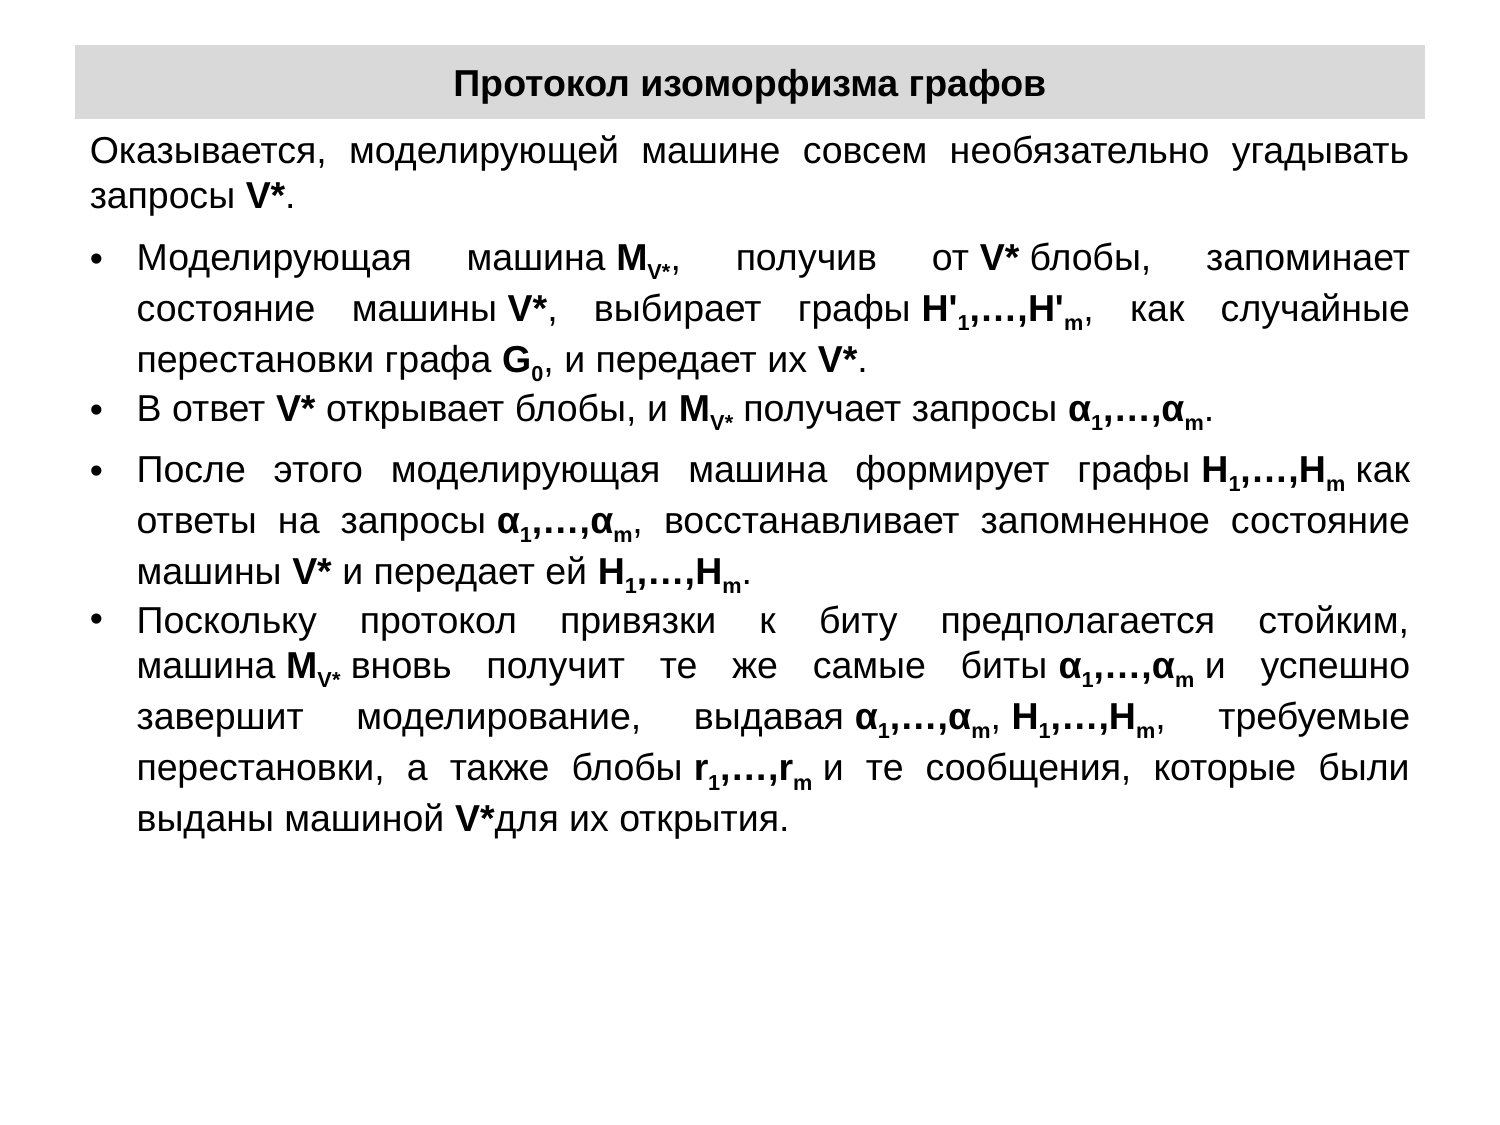

Протокол изоморфизма графов
Оказывается, моделирующей машине совсем необязательно угадывать запросы V*.
Моделирующая машина MV*, получив от V* блобы, запоминает состояние машины V*, выбирает графы H'1,…,H'm, как случайные перестановки графа G0, и передает их V*.
В ответ V* открывает блобы, и MV* получает запросы α1,…,αm.
После этого моделирующая машина формирует графы H1,…,Hm как ответы на запросы α1,…,αm, восстанавливает запомненное состояние машины V* и передает ей H1,…,Hm.
Поскольку протокол привязки к биту предполагается стойким, машина MV* вновь получит те же самые биты α1,…,αm и успешно завершит моделирование, выдавая α1,…,αm, H1,…,Hm, требуемые перестановки, а также блобы r1,…,rm и те сообщения, которые были выданы машиной V*для их открытия.